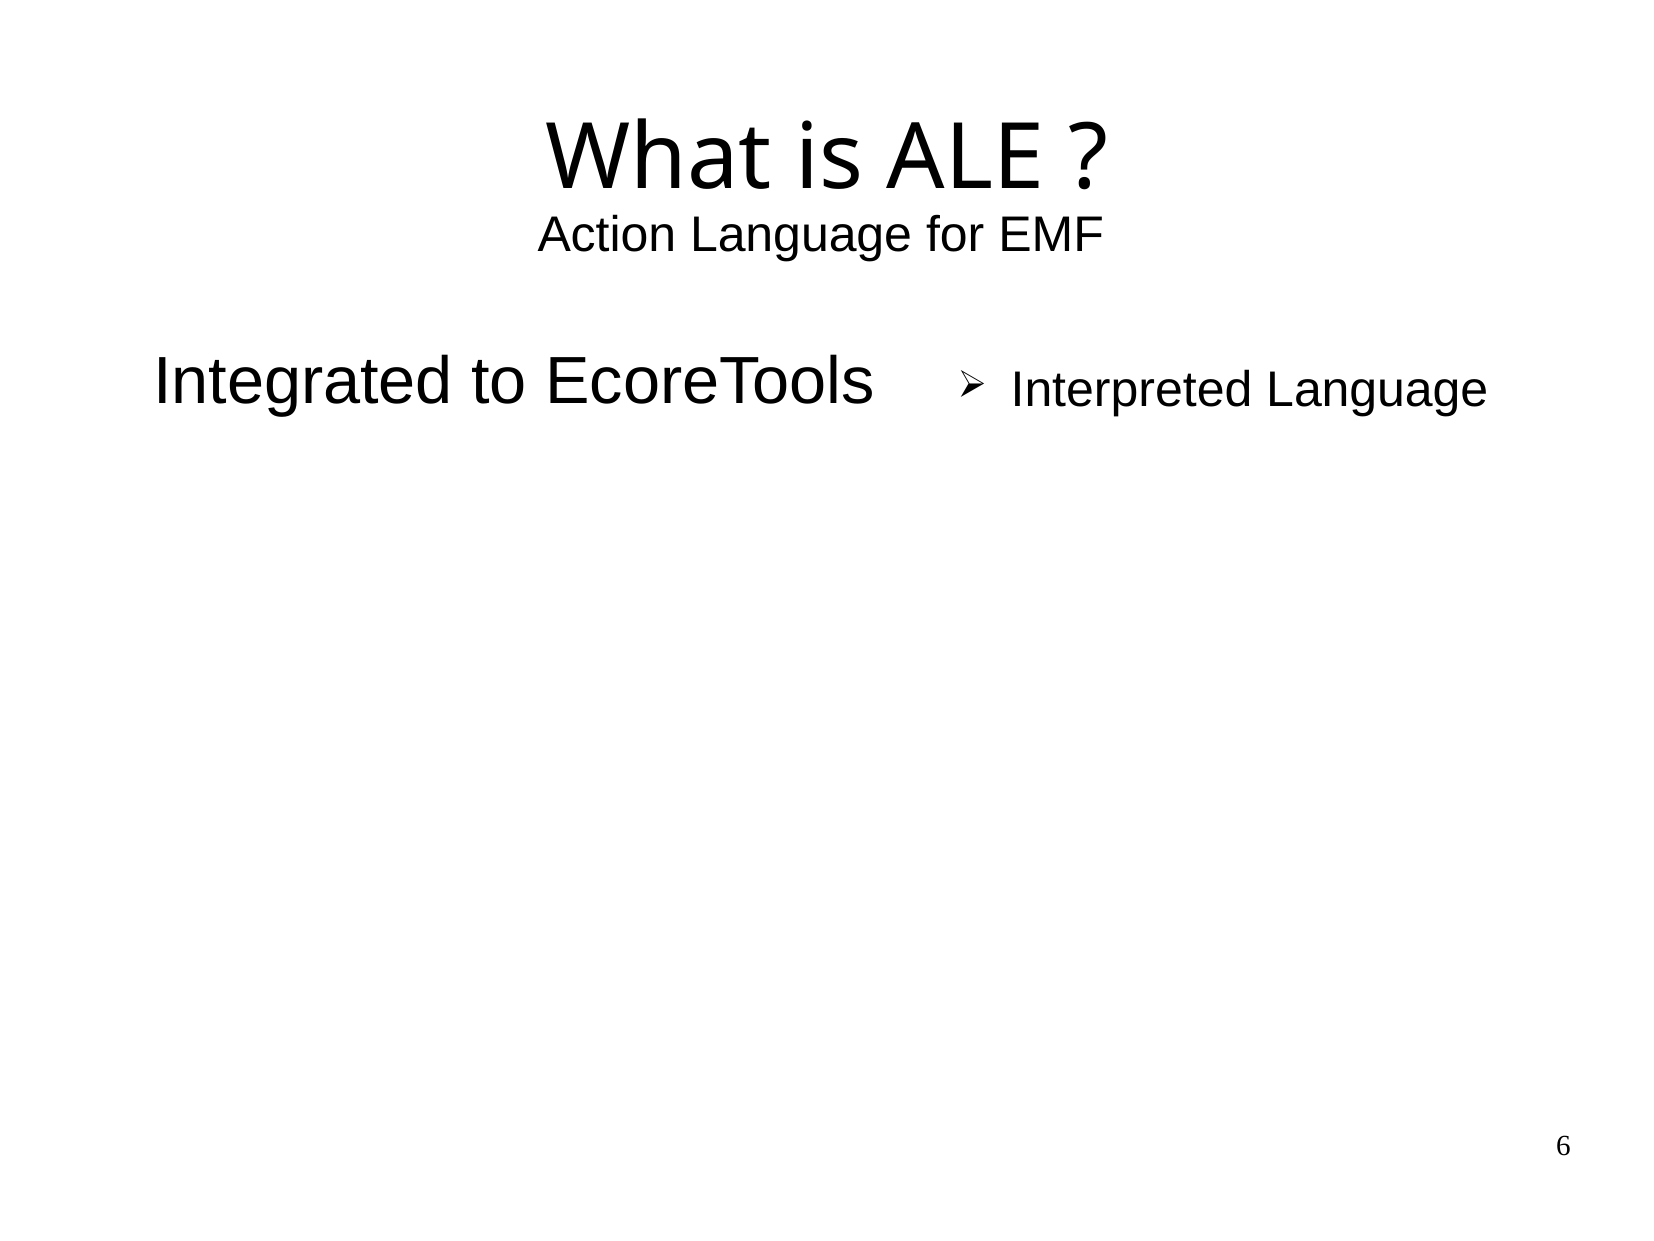

# What is ALE ?
Action Language for EMF
Integrated to EcoreTools
Interpreted Language
6